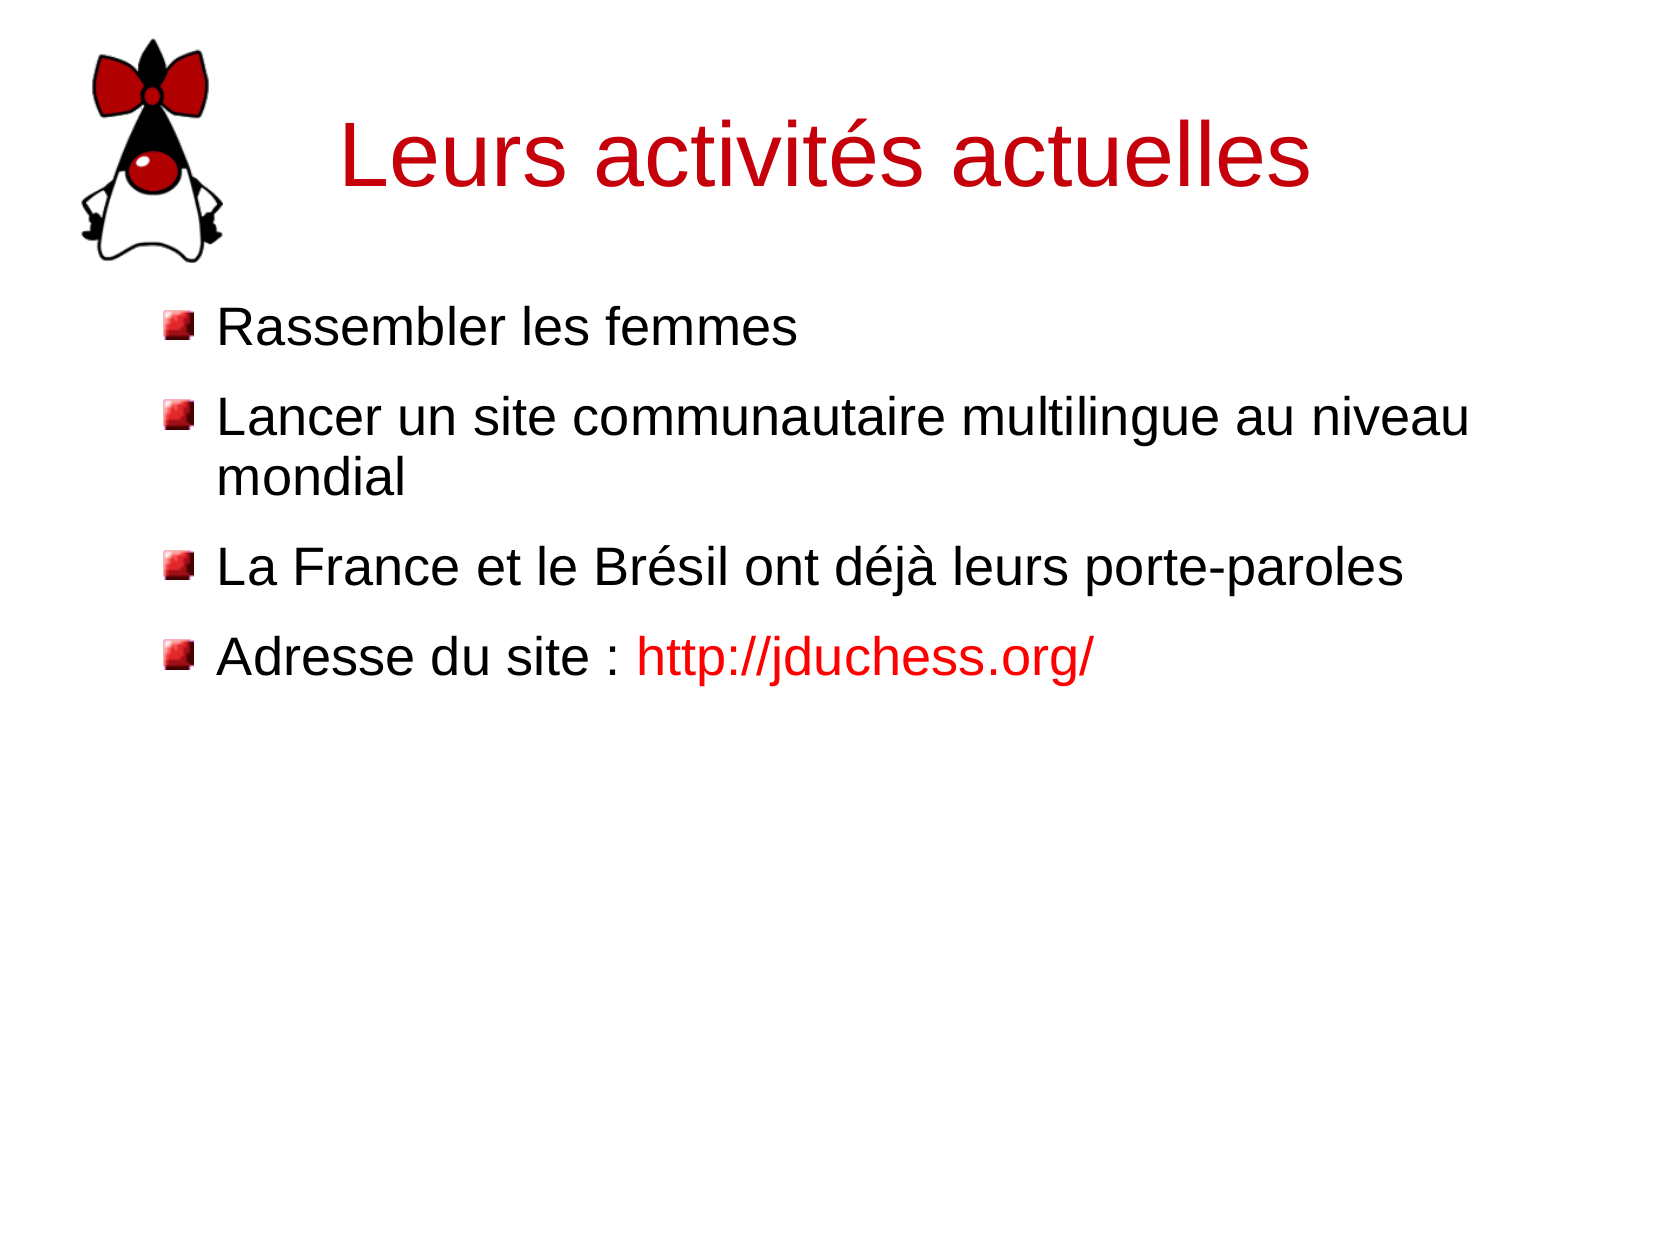

# Leurs activités actuelles
Rassembler les femmes
Lancer un site communautaire multilingue au niveau mondial
La France et le Brésil ont déjà leurs porte-paroles
Adresse du site : http://jduchess.org/